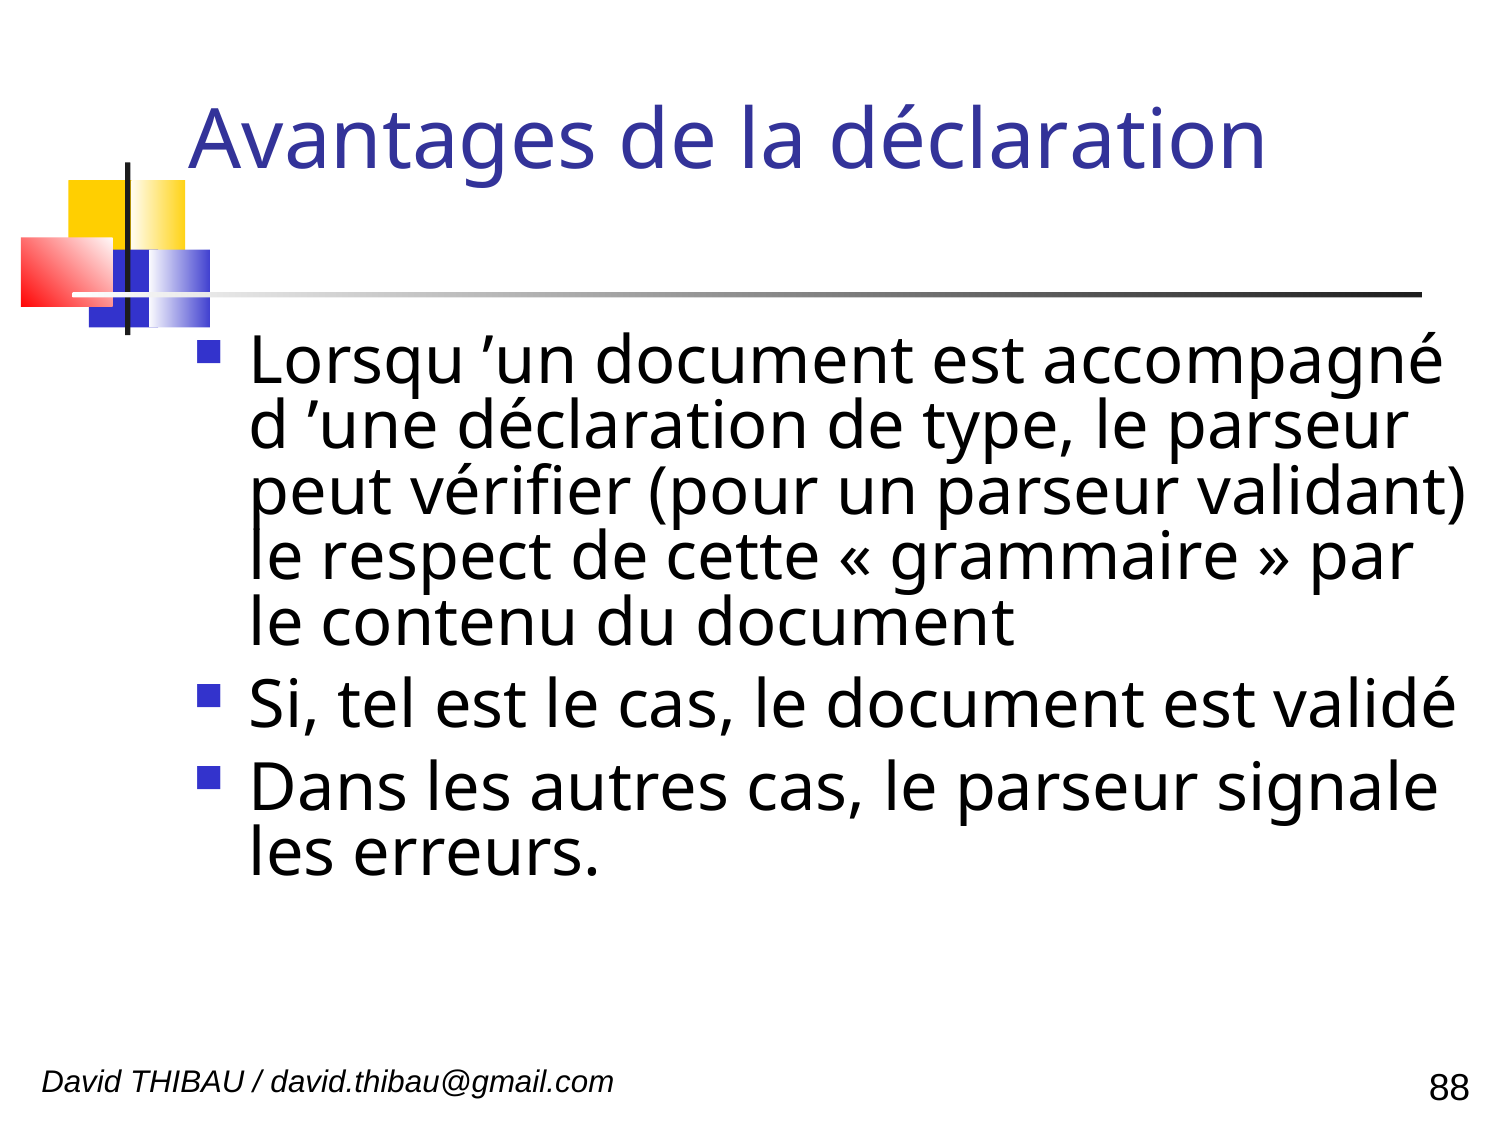

# Avantages de la déclaration
Lorsqu ’un document est accompagné d ’une déclaration de type, le parseur peut vérifier (pour un parseur validant) le respect de cette « grammaire » par le contenu du document
Si, tel est le cas, le document est validé
Dans les autres cas, le parseur signale les erreurs.